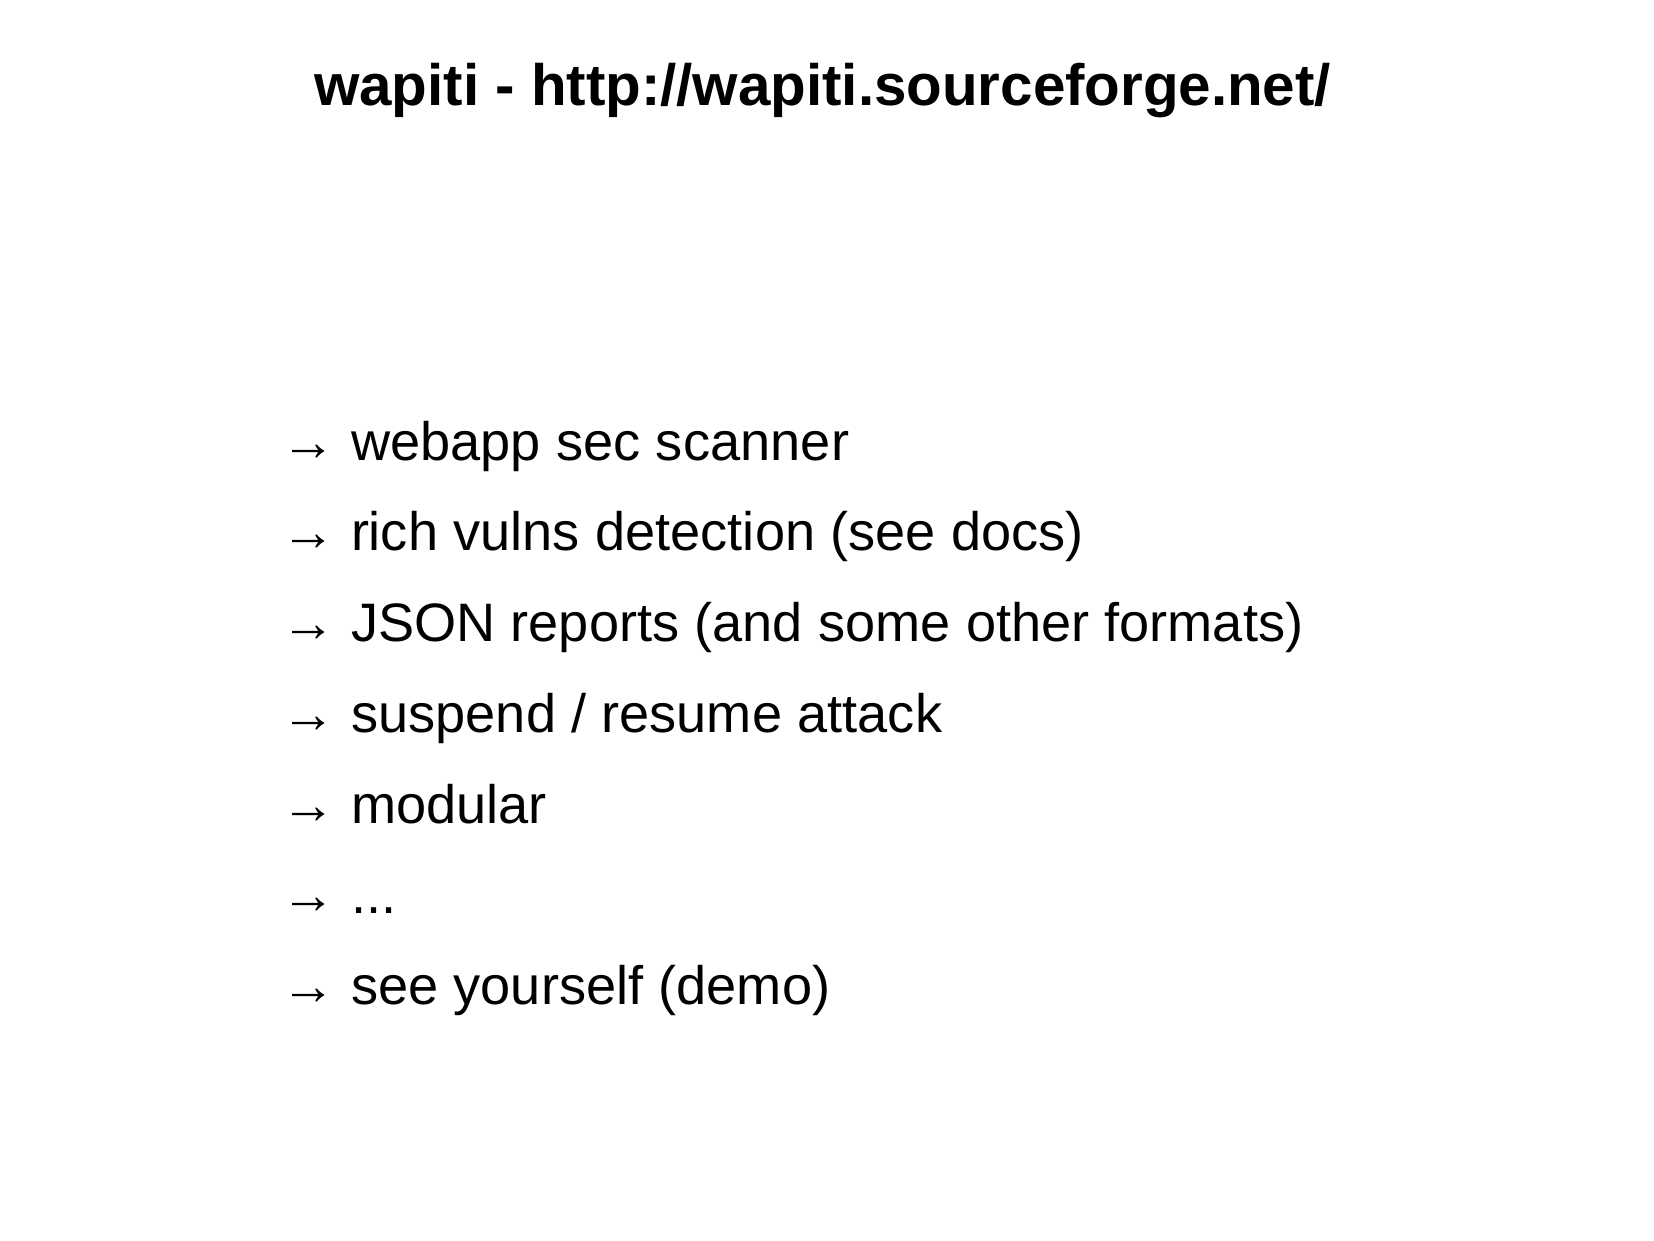

wapiti - http://wapiti.sourceforge.net/
→ webapp sec scanner
→ rich vulns detection (see docs)
→ JSON reports (and some other formats)
→ suspend / resume attack
→ modular
→ ...
→ see yourself (demo)